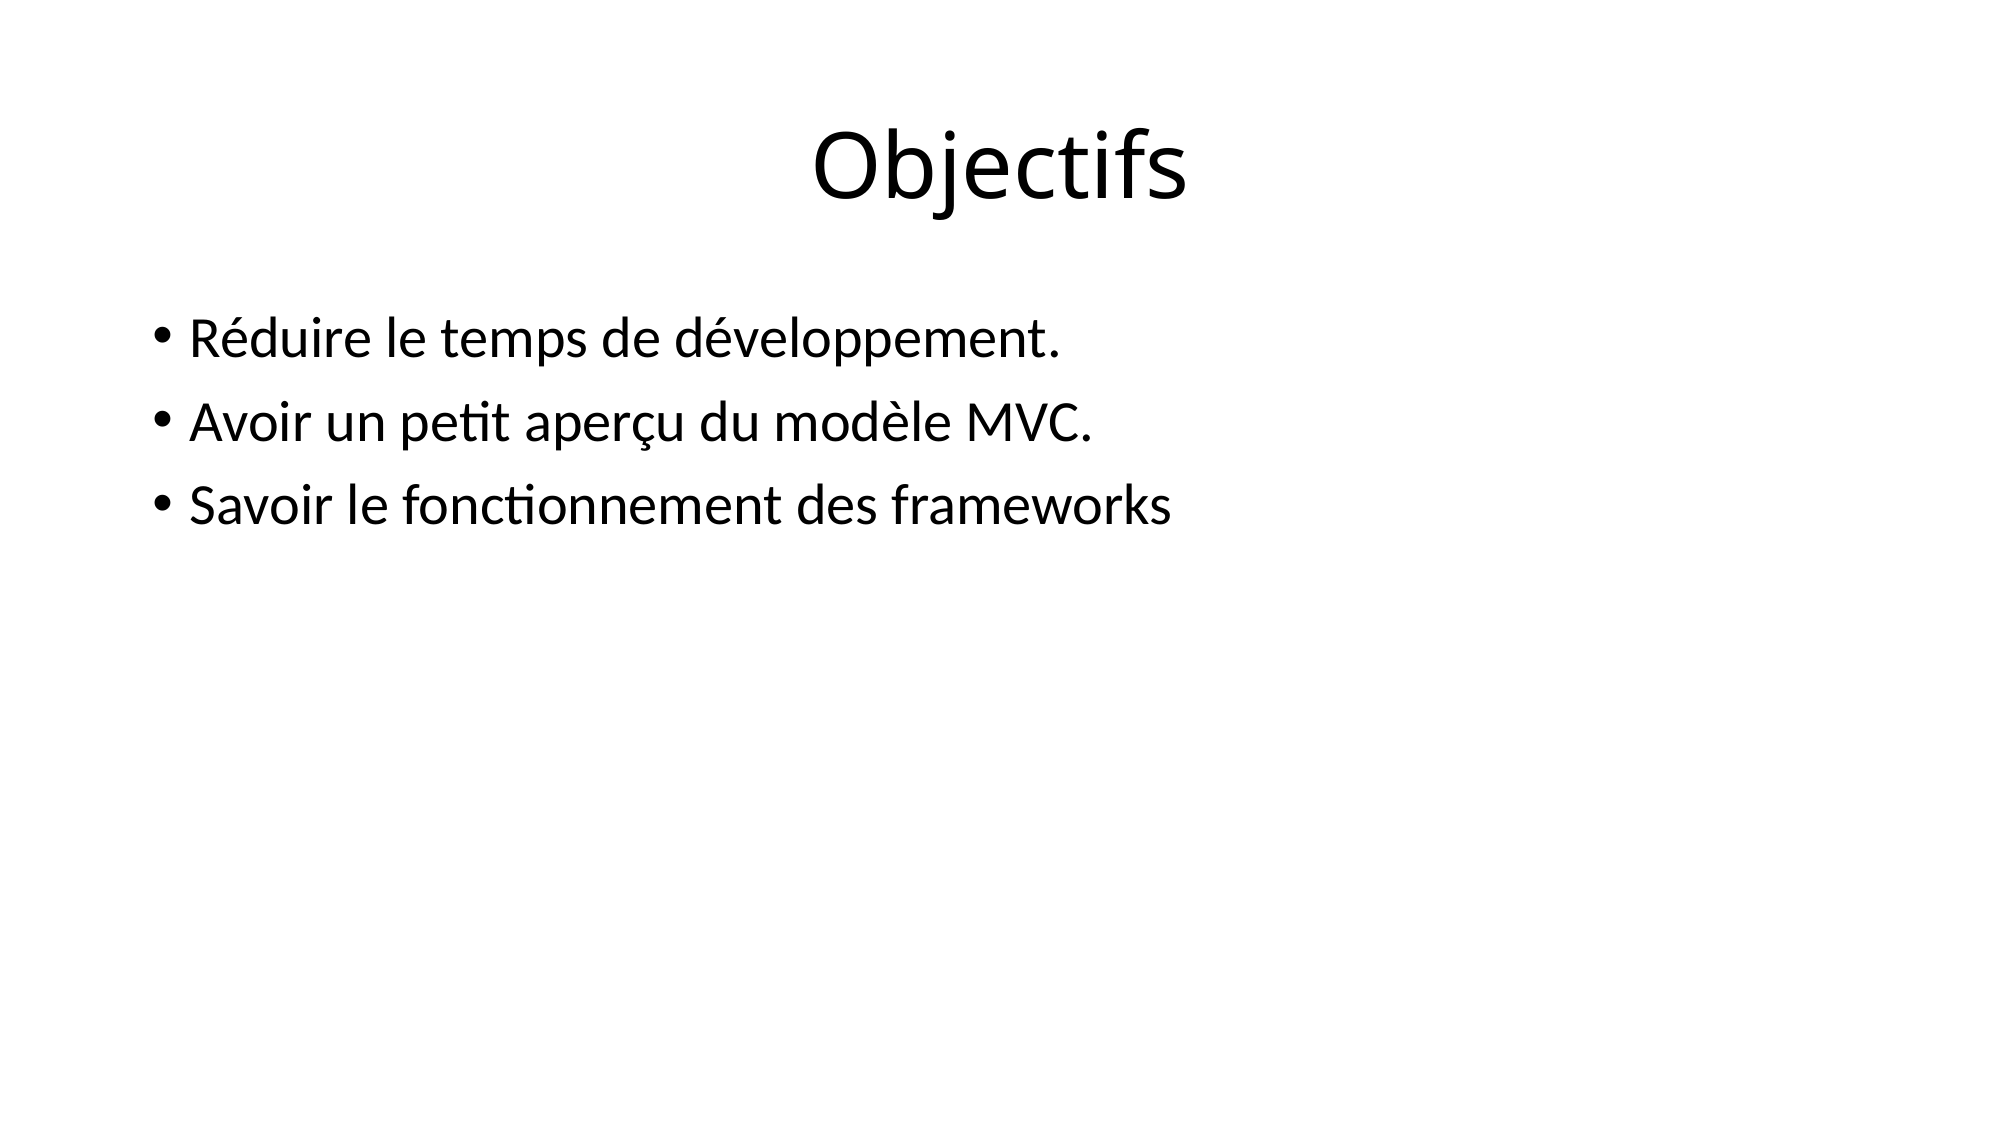

# Objectifs
Réduire le temps de développement.
Avoir un petit aperçu du modèle MVC.
Savoir le fonctionnement des frameworks